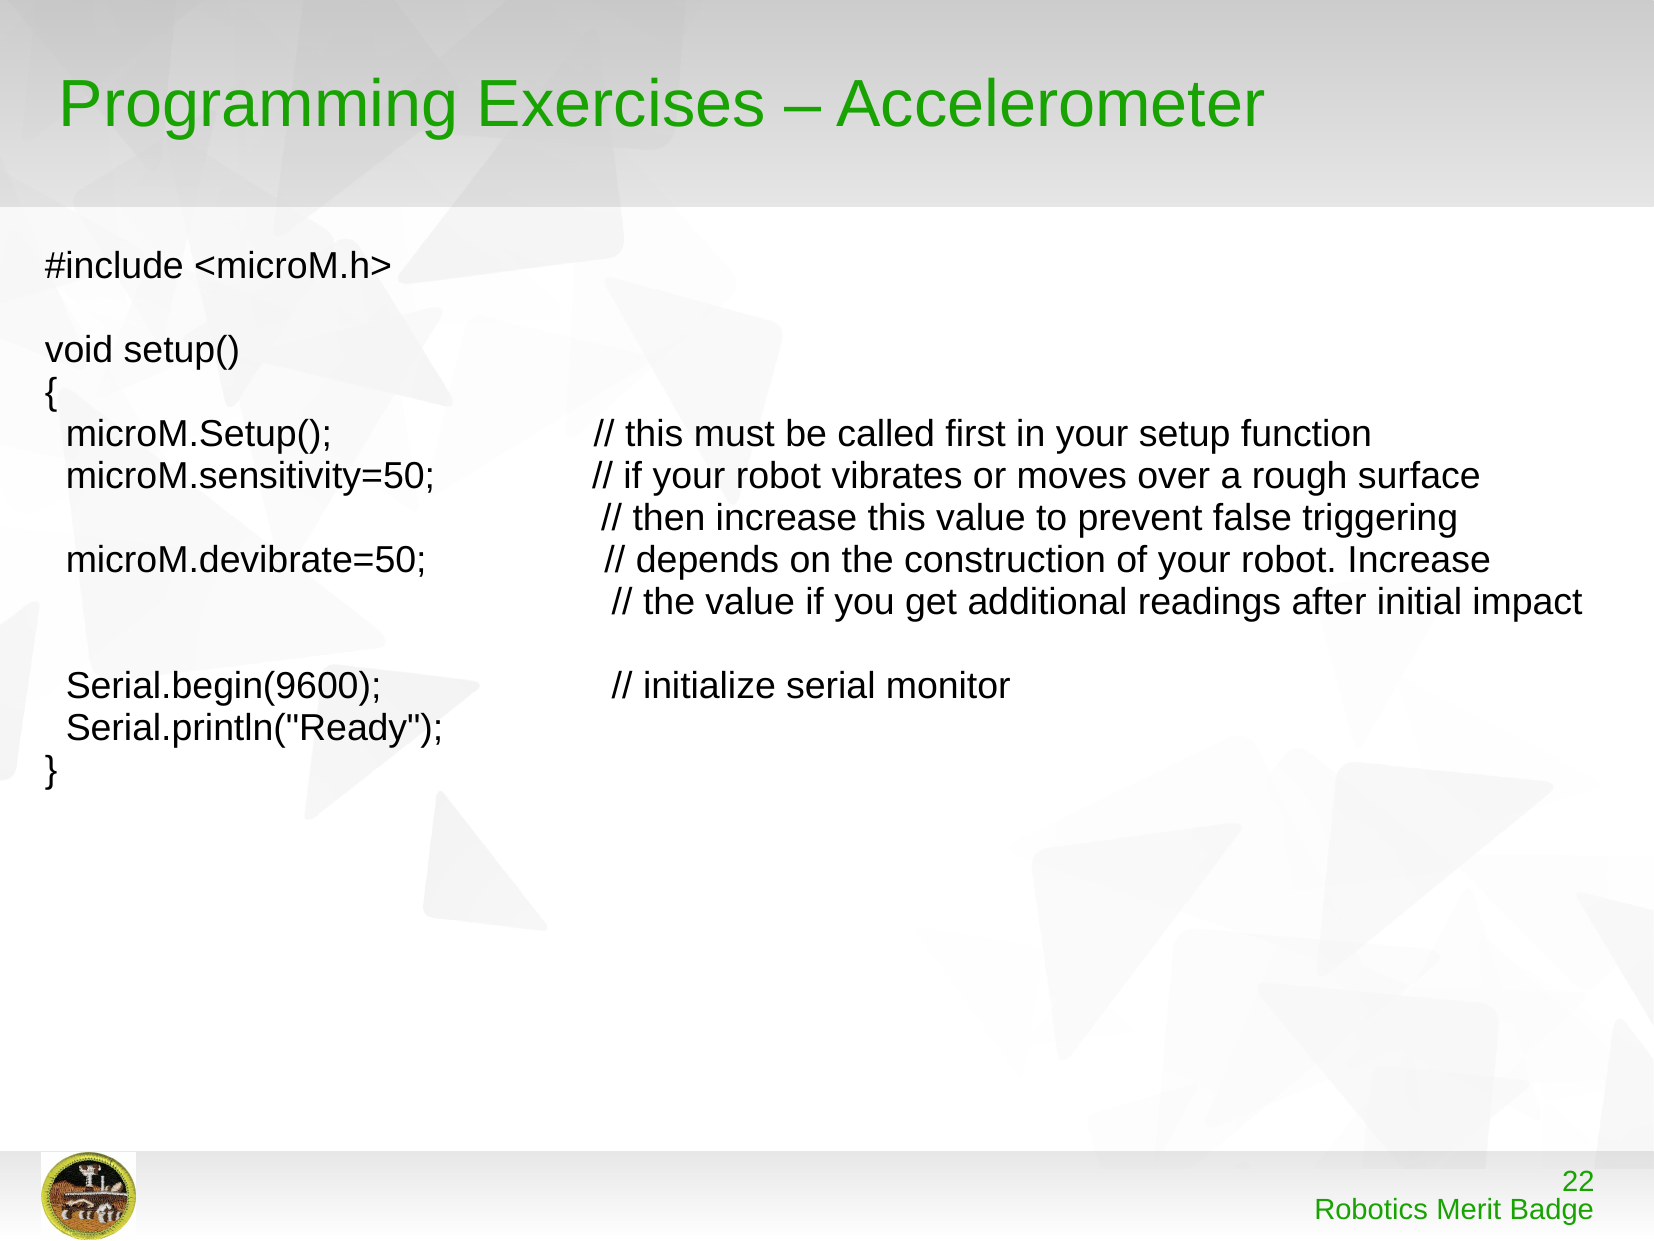

# Programming Exercises – Accelerometer
#include <microM.h>
void setup()
{
 microM.Setup(); // this must be called first in your setup function
 microM.sensitivity=50; // if your robot vibrates or moves over a rough surface
 // then increase this value to prevent false triggering
 microM.devibrate=50; // depends on the construction of your robot. Increase
 // the value if you get additional readings after initial impact
 Serial.begin(9600); // initialize serial monitor
 Serial.println("Ready");
}
22
Robotics Merit Badge